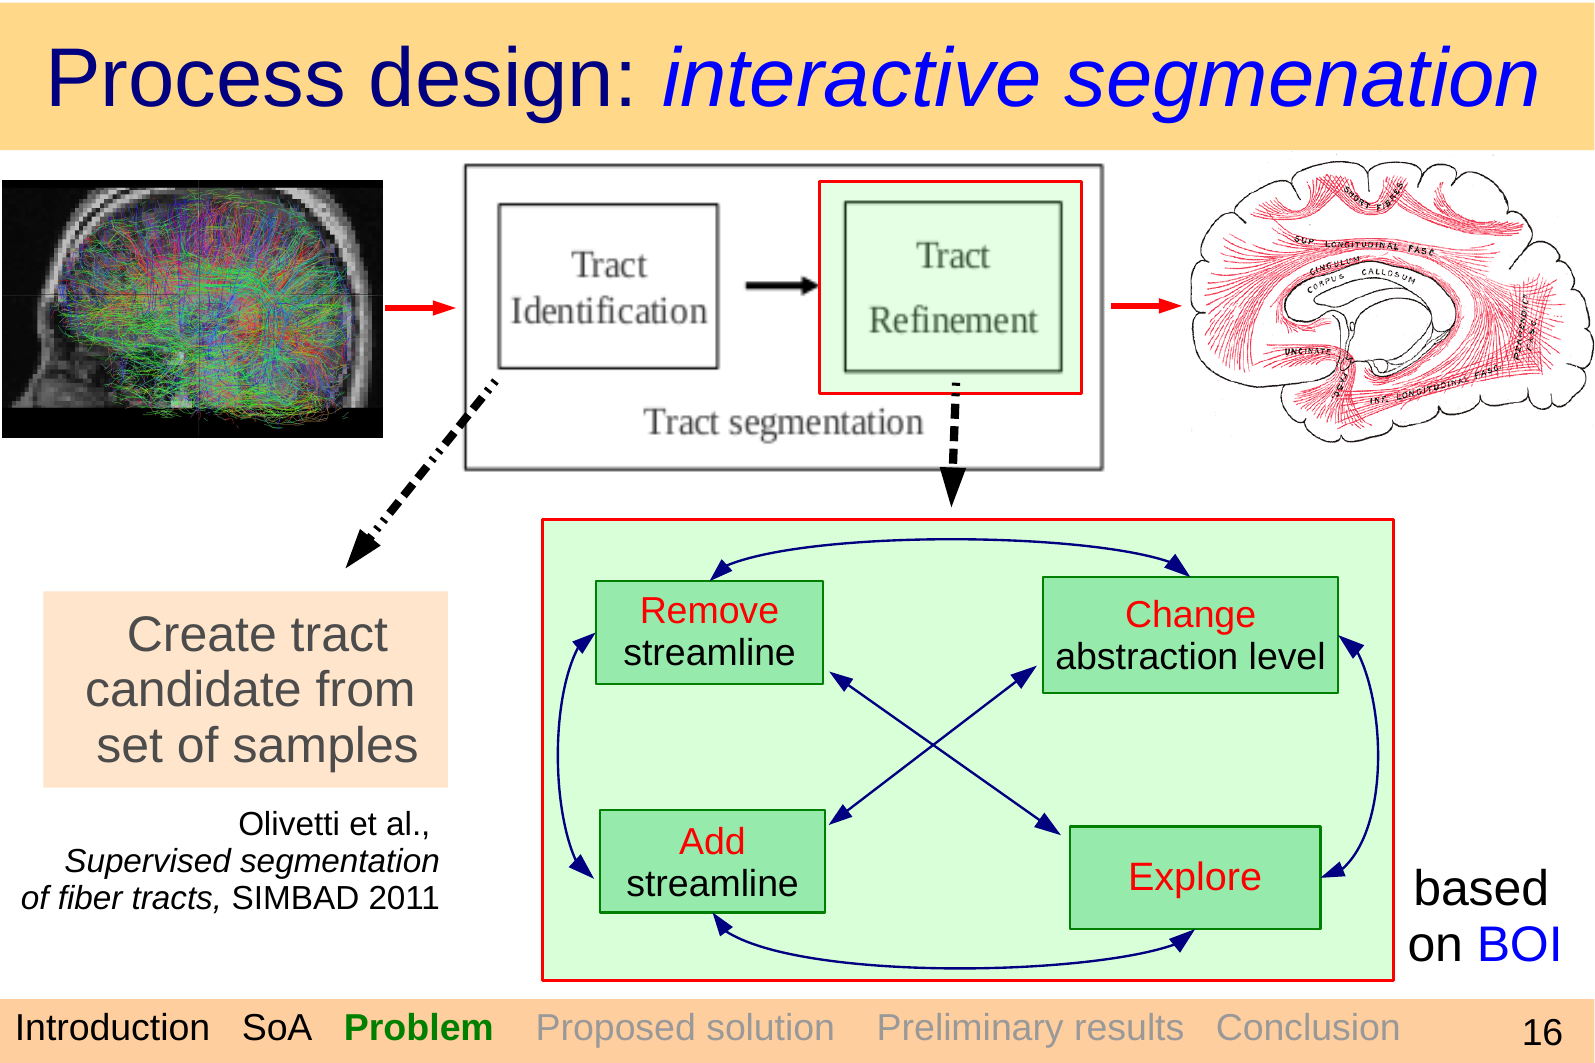

Process design: interactive segmenation
#
Change
abstraction level
Remove
streamline
Create tract candidate from
set of samples
Olivetti et al.,
Supervised segmentation
of fiber tracts, SIMBAD 2011
Add
streamline
Explore
based
on BOI
Introduction SoA Problem Proposed solution Preliminary results Conclusion